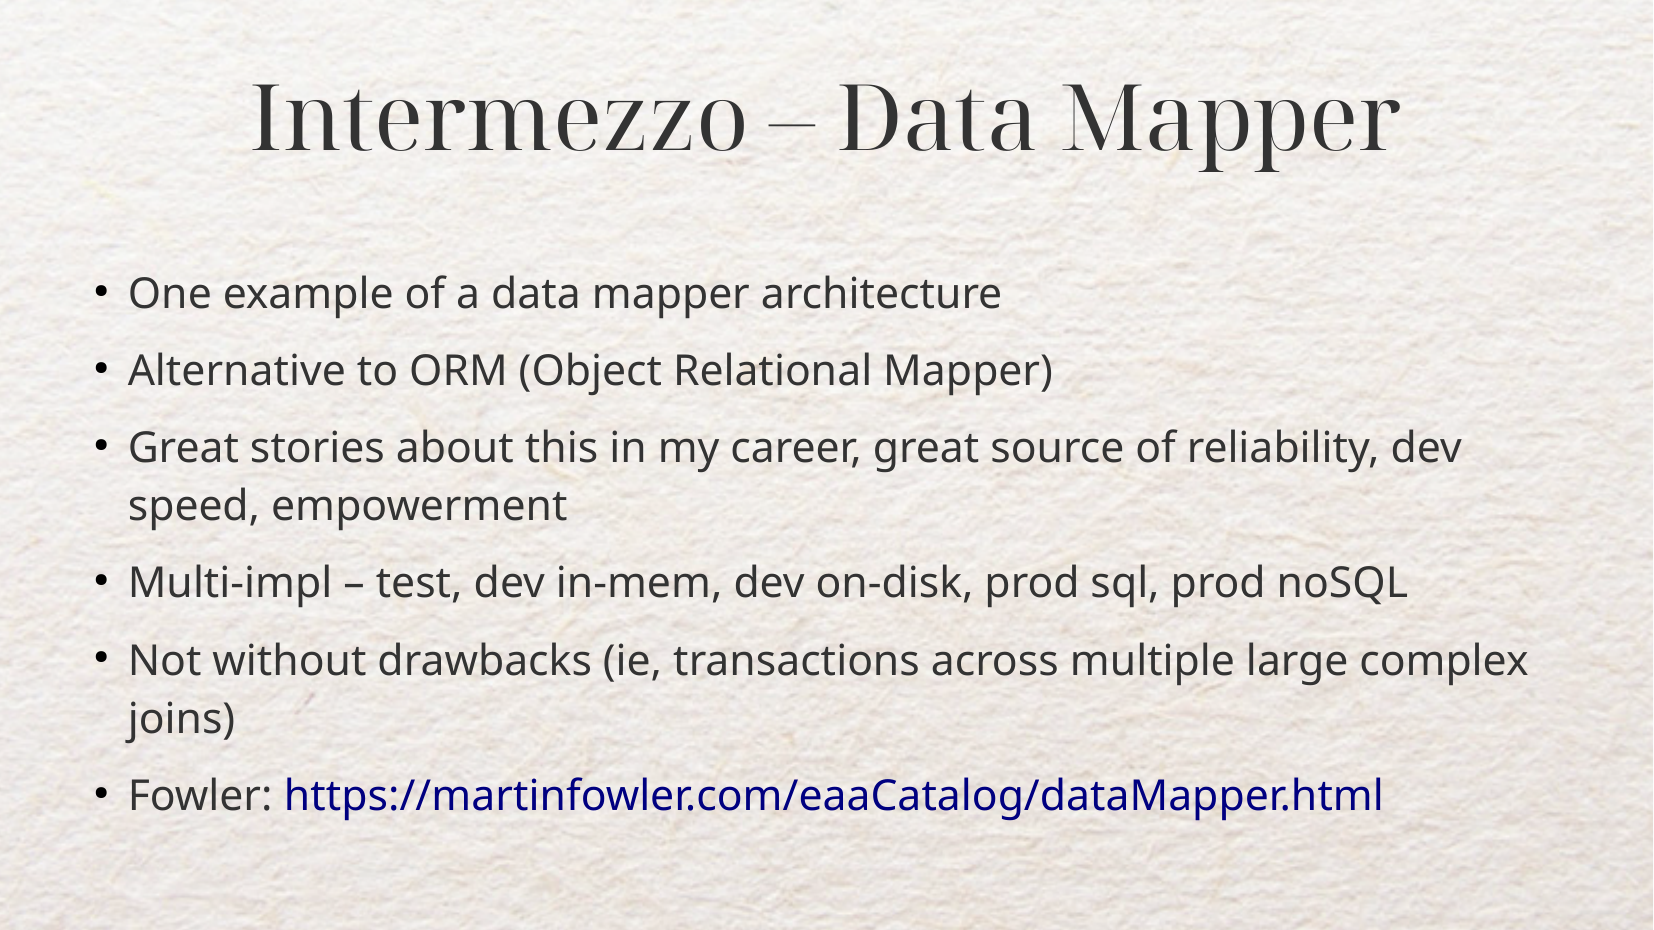

# Intermezzo – Data Mapper
One example of a data mapper architecture
Alternative to ORM (Object Relational Mapper)
Great stories about this in my career, great source of reliability, dev speed, empowerment
Multi-impl – test, dev in-mem, dev on-disk, prod sql, prod noSQL
Not without drawbacks (ie, transactions across multiple large complex joins)
Fowler: https://martinfowler.com/eaaCatalog/dataMapper.html